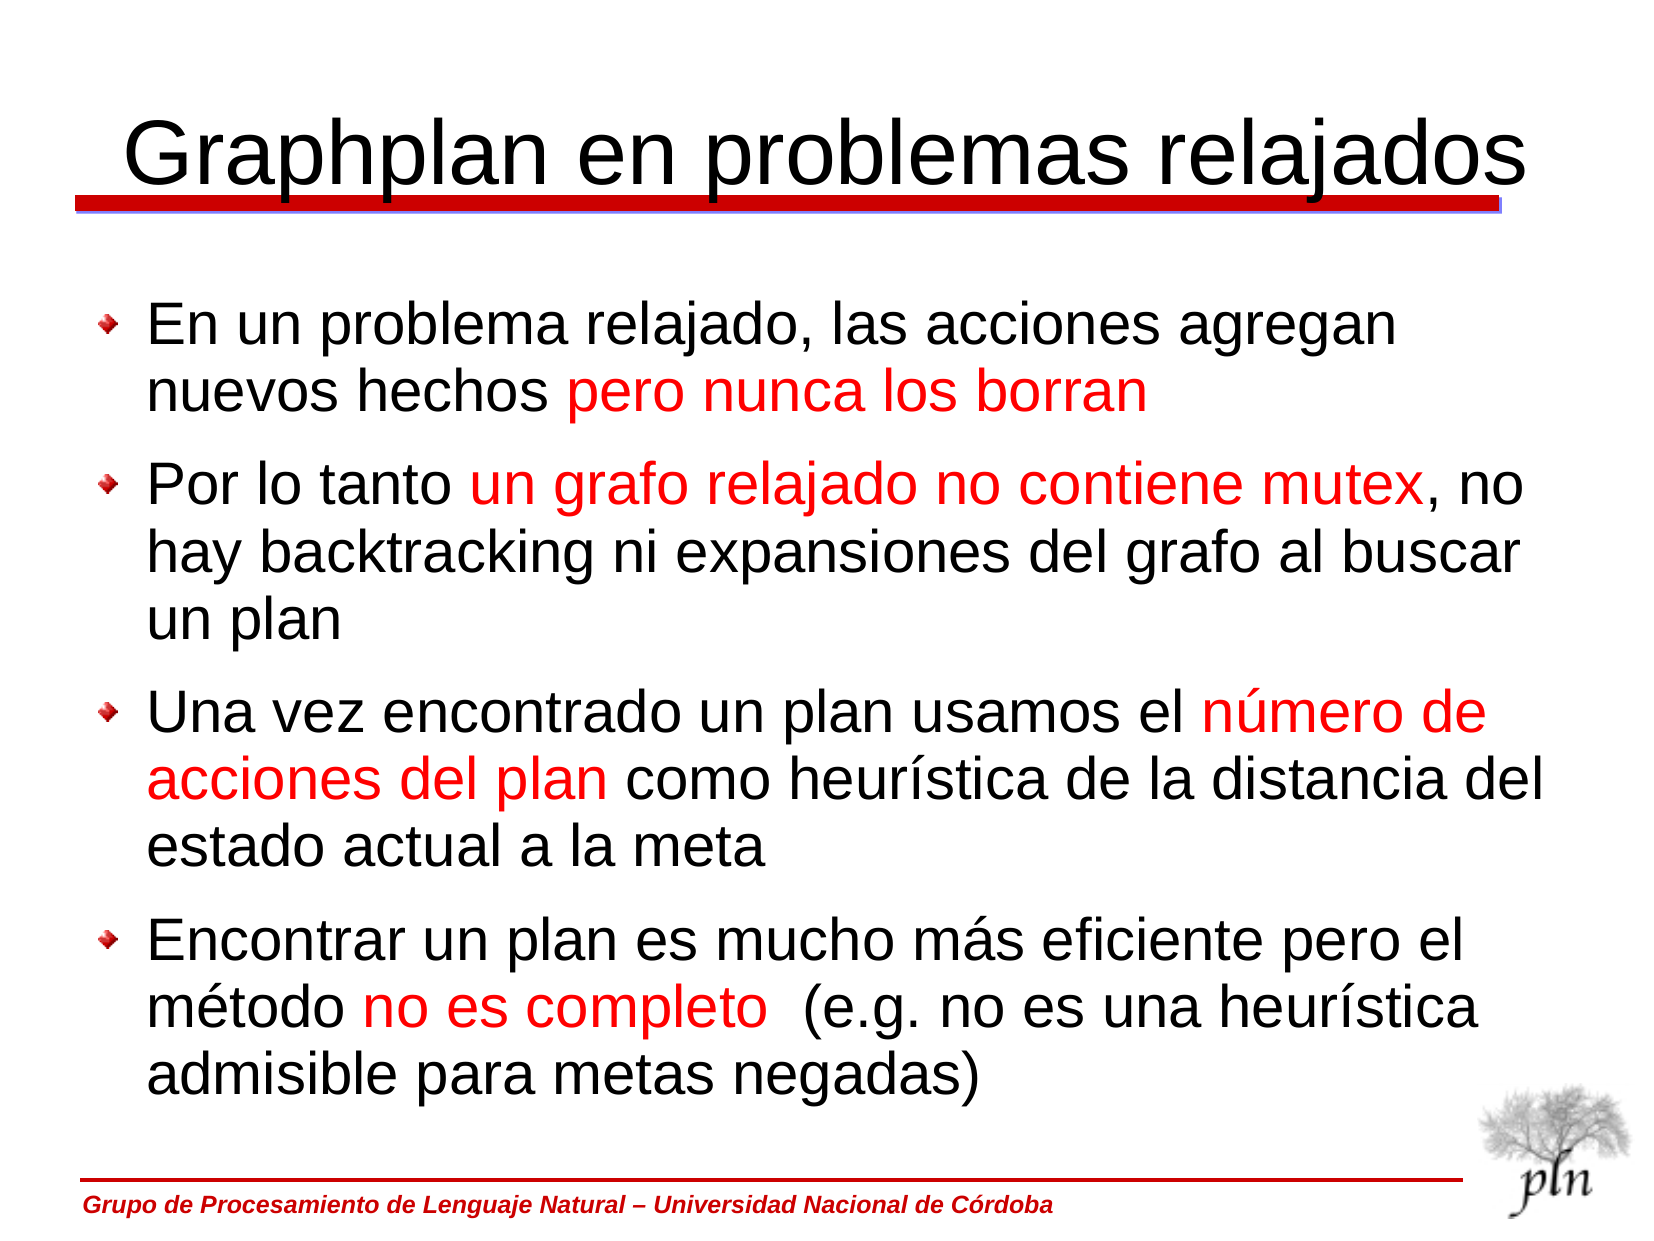

# Graphplan en problemas relajados
En un problema relajado, las acciones agregan nuevos hechos pero nunca los borran
Por lo tanto un grafo relajado no contiene mutex, no hay backtracking ni expansiones del grafo al buscar un plan
Una vez encontrado un plan usamos el número de acciones del plan como heurística de la distancia del estado actual a la meta
Encontrar un plan es mucho más eficiente pero el método no es completo (e.g. no es una heurística admisible para metas negadas)